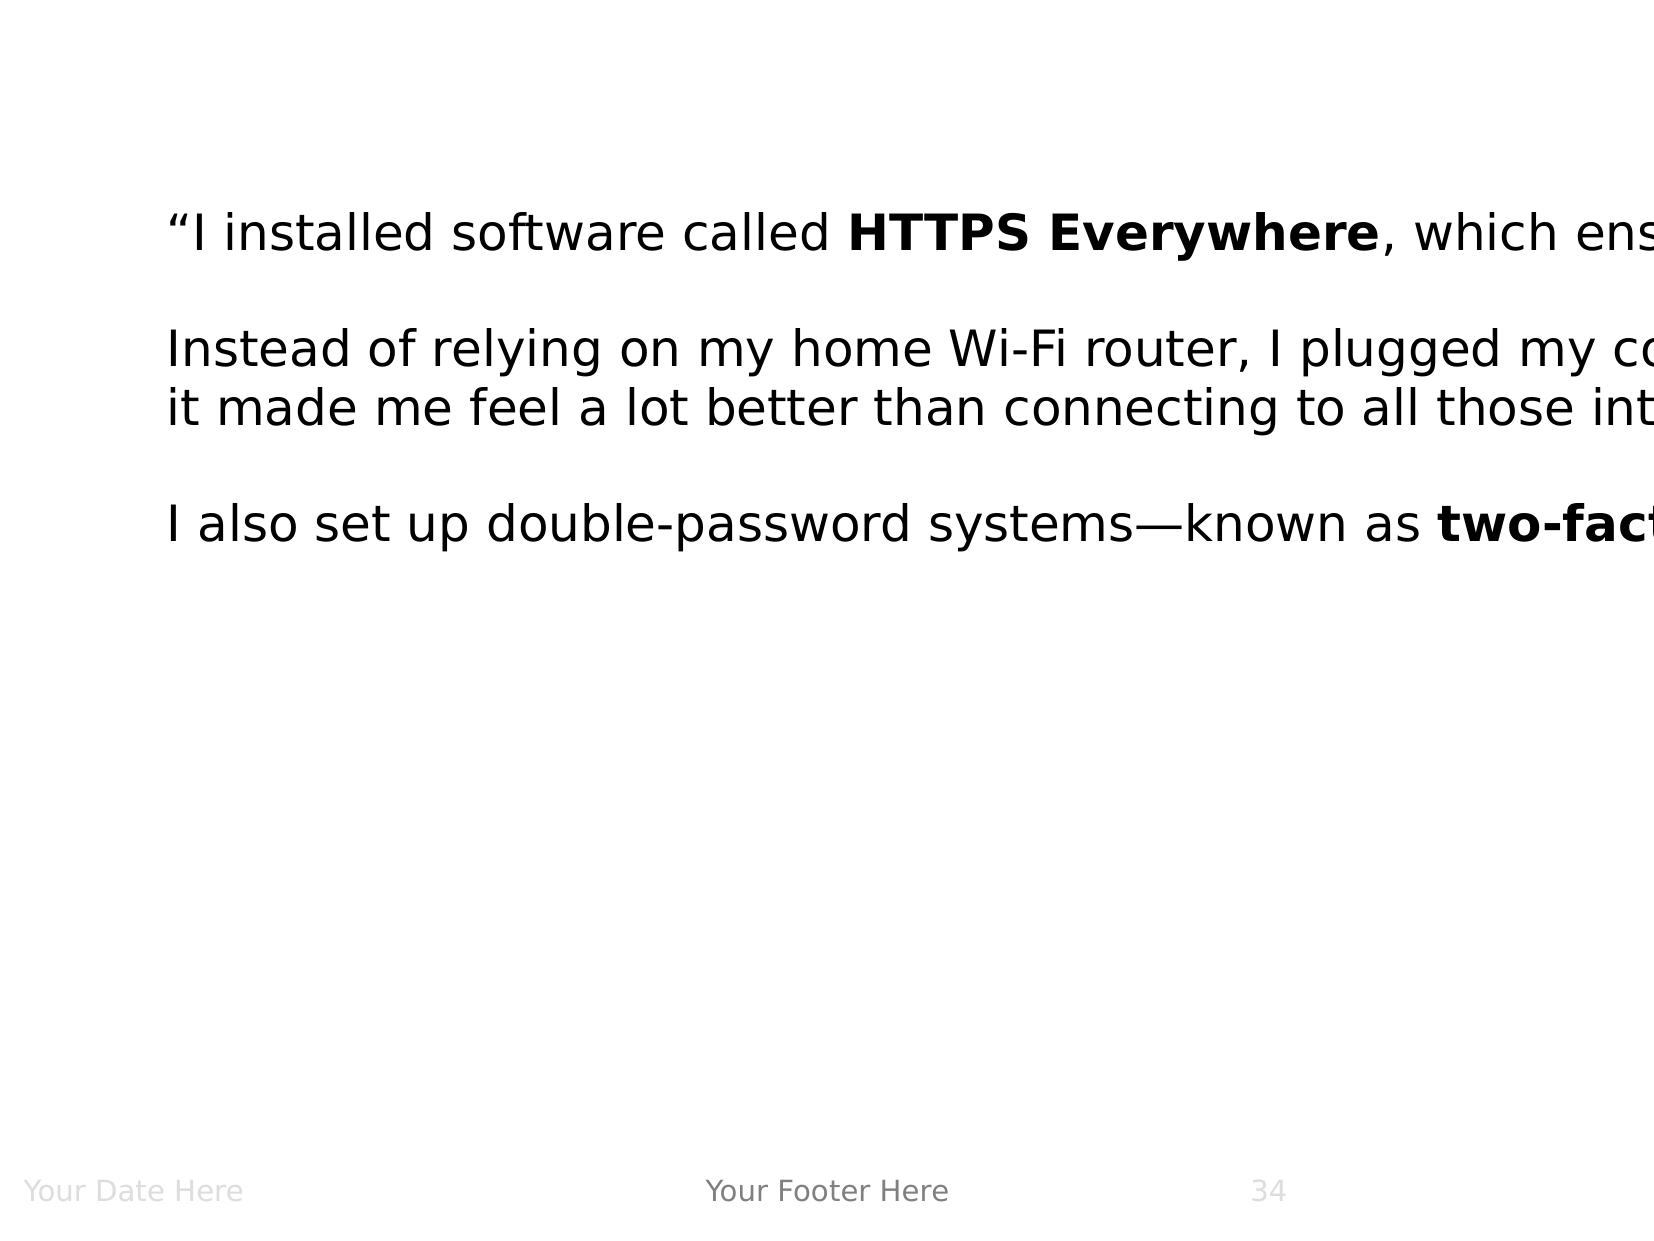

“I installed software called HTTPS Everywhere, which ensured that my connection to the Internet were encrypted whenever possible.
Instead of relying on my home Wi-Fi router, I plugged my computer into a hard-wired Ethernet connection. When traveling, I started using a portable Wi-Fi hot spot that I carried with me. The connection was sometimes spotty, but it made me feel a lot better than connecting to all those intrusive hotel Wi-Fi systems that force your traffic through their system.”
I also set up double-password systems—known as two-factor authentication—when it was available.”
Your Date Here
Your Footer Here